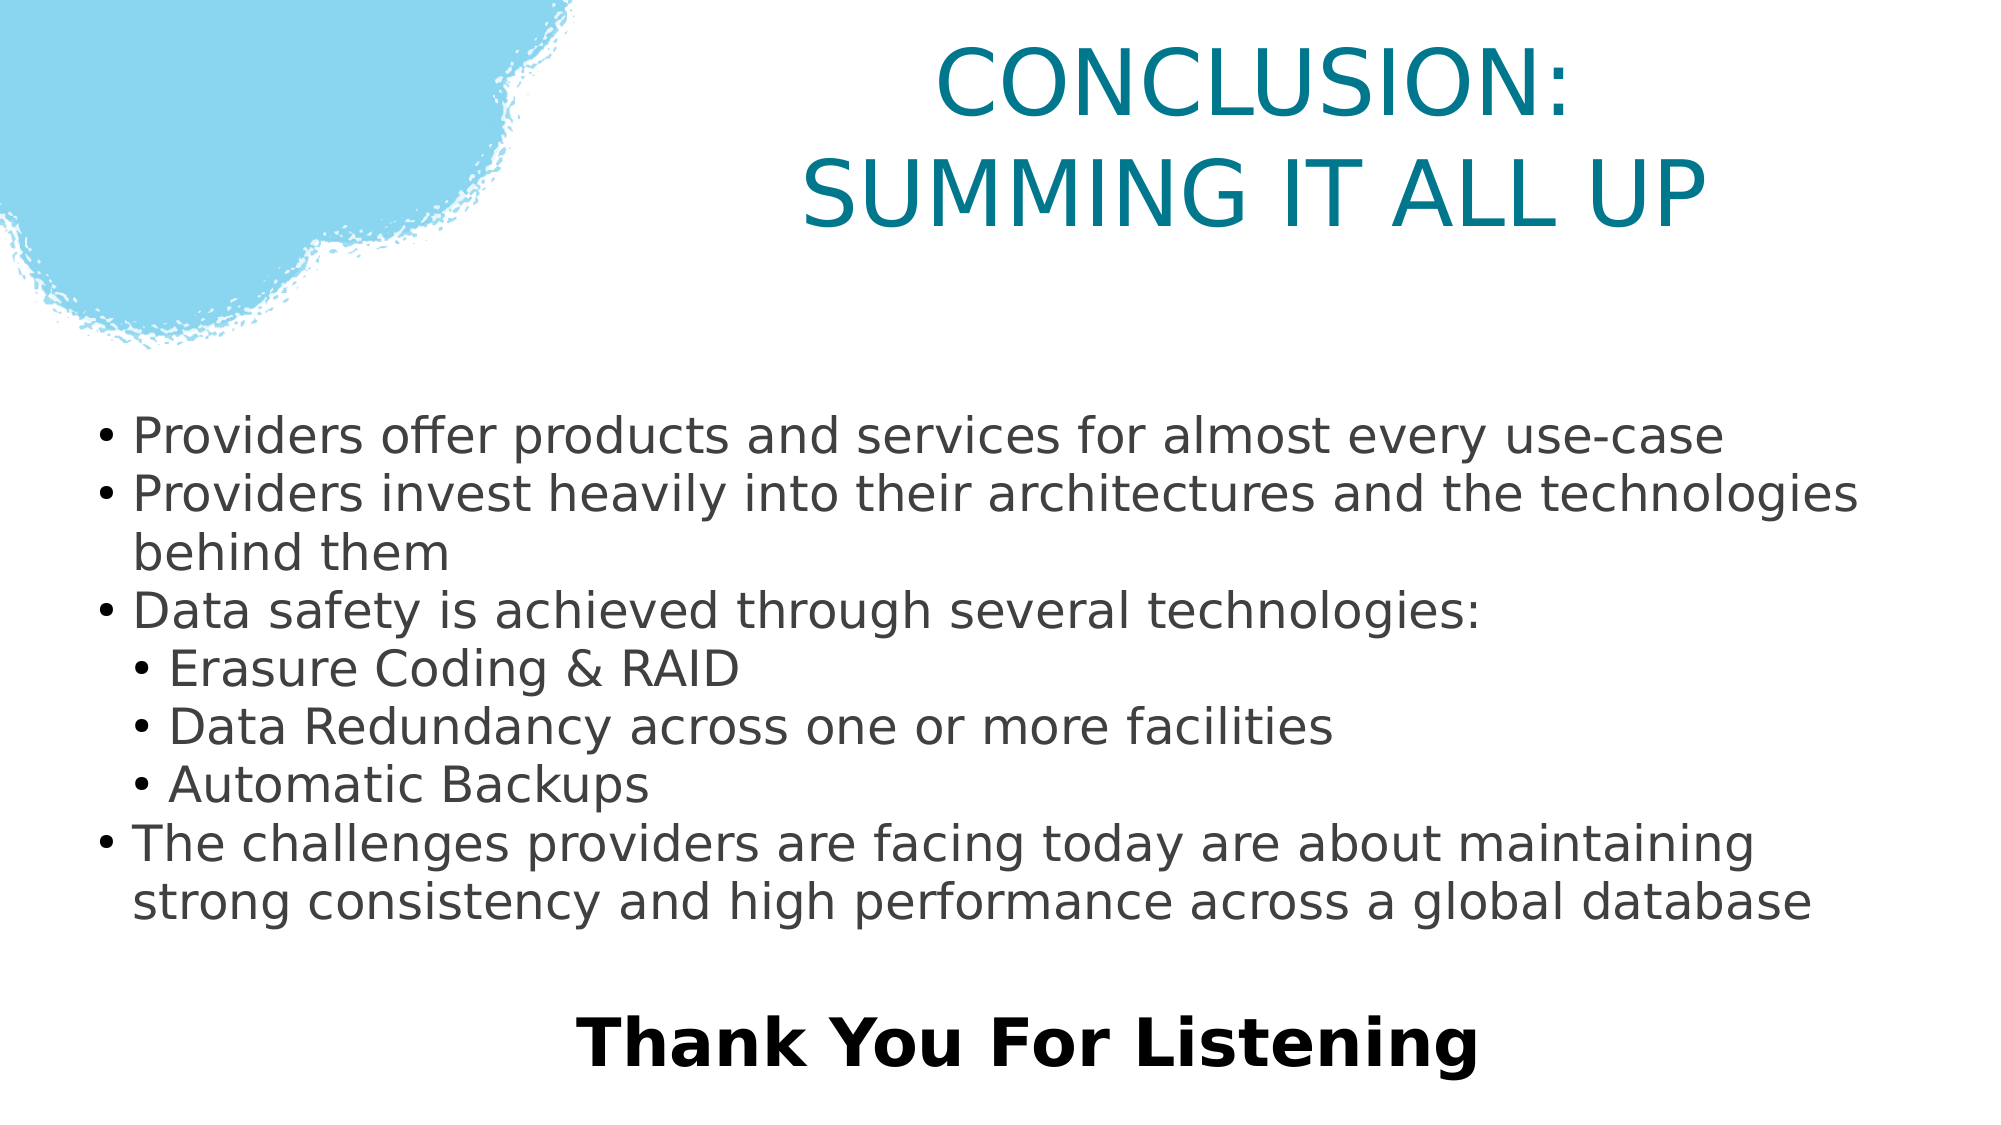

Conclusion:
Summing it all up
Providers offer products and services for almost every use-case
Providers invest heavily into their architectures and the technologies behind them
Data safety is achieved through several technologies:
Erasure Coding & RAID
Data Redundancy across one or more facilities
Automatic Backups
The challenges providers are facing today are about maintaining strong consistency and high performance across a global database
Thank You For Listening